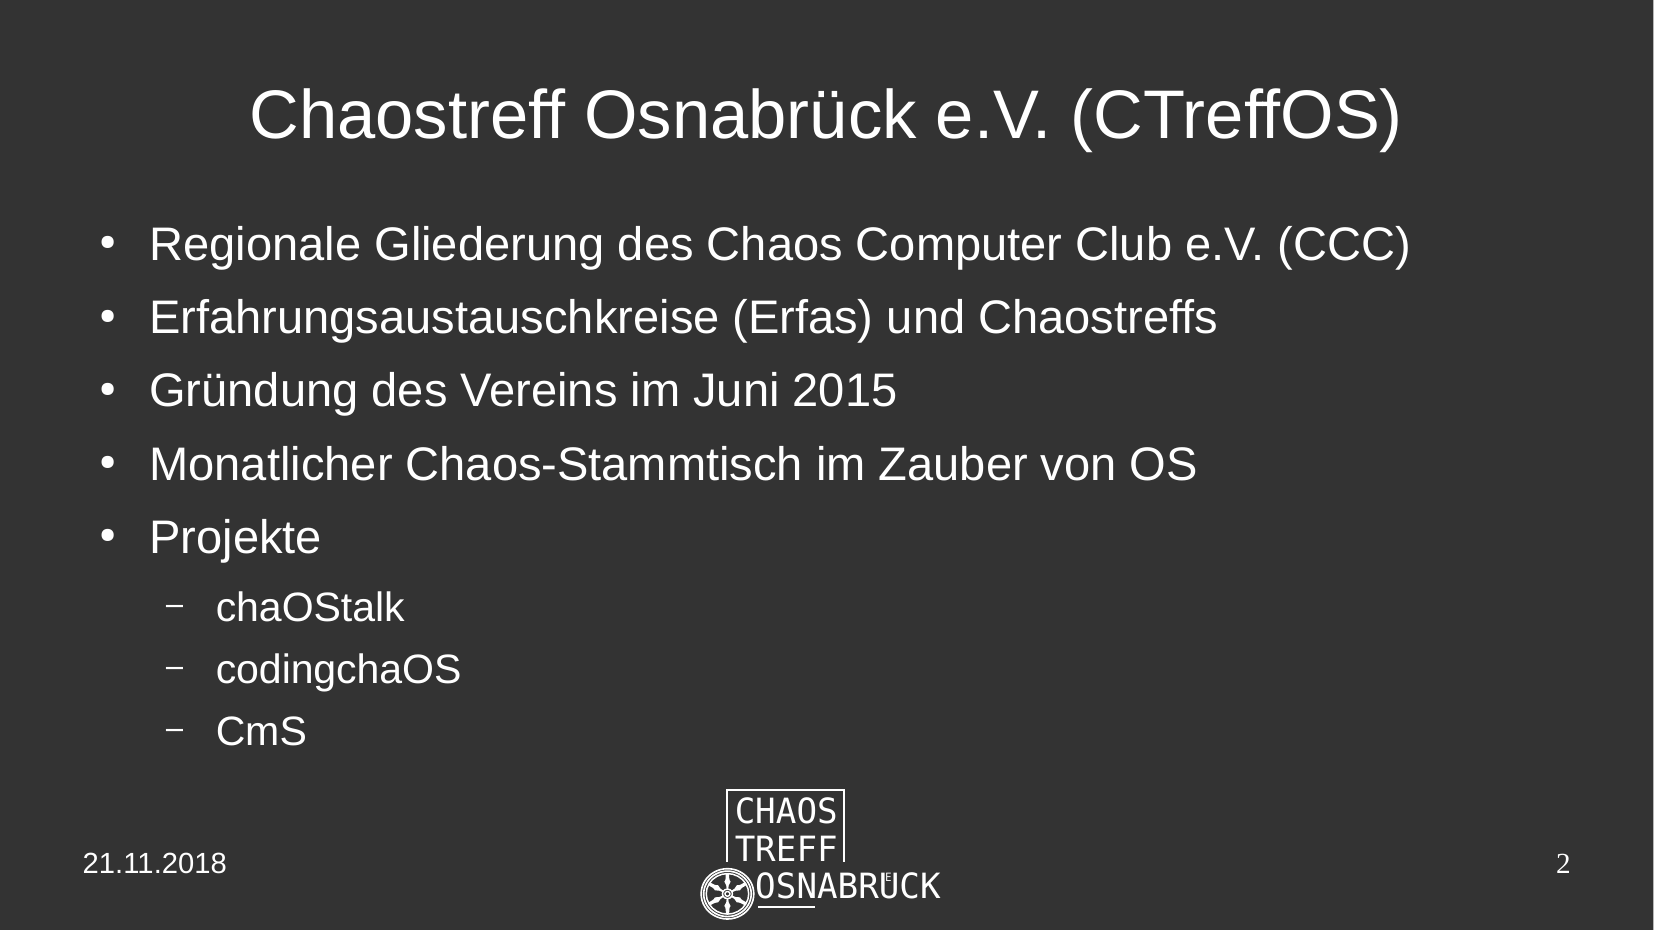

# Chaostreff Osnabrück e.V. (CTreffOS)
Regionale Gliederung des Chaos Computer Club e.V. (CCC)
Erfahrungsaustauschkreise (Erfas) und Chaostreffs
Gründung des Vereins im Juni 2015
Monatlicher Chaos-Stammtisch im Zauber von OS
Projekte
chaOStalk
codingchaOS
CmS
2